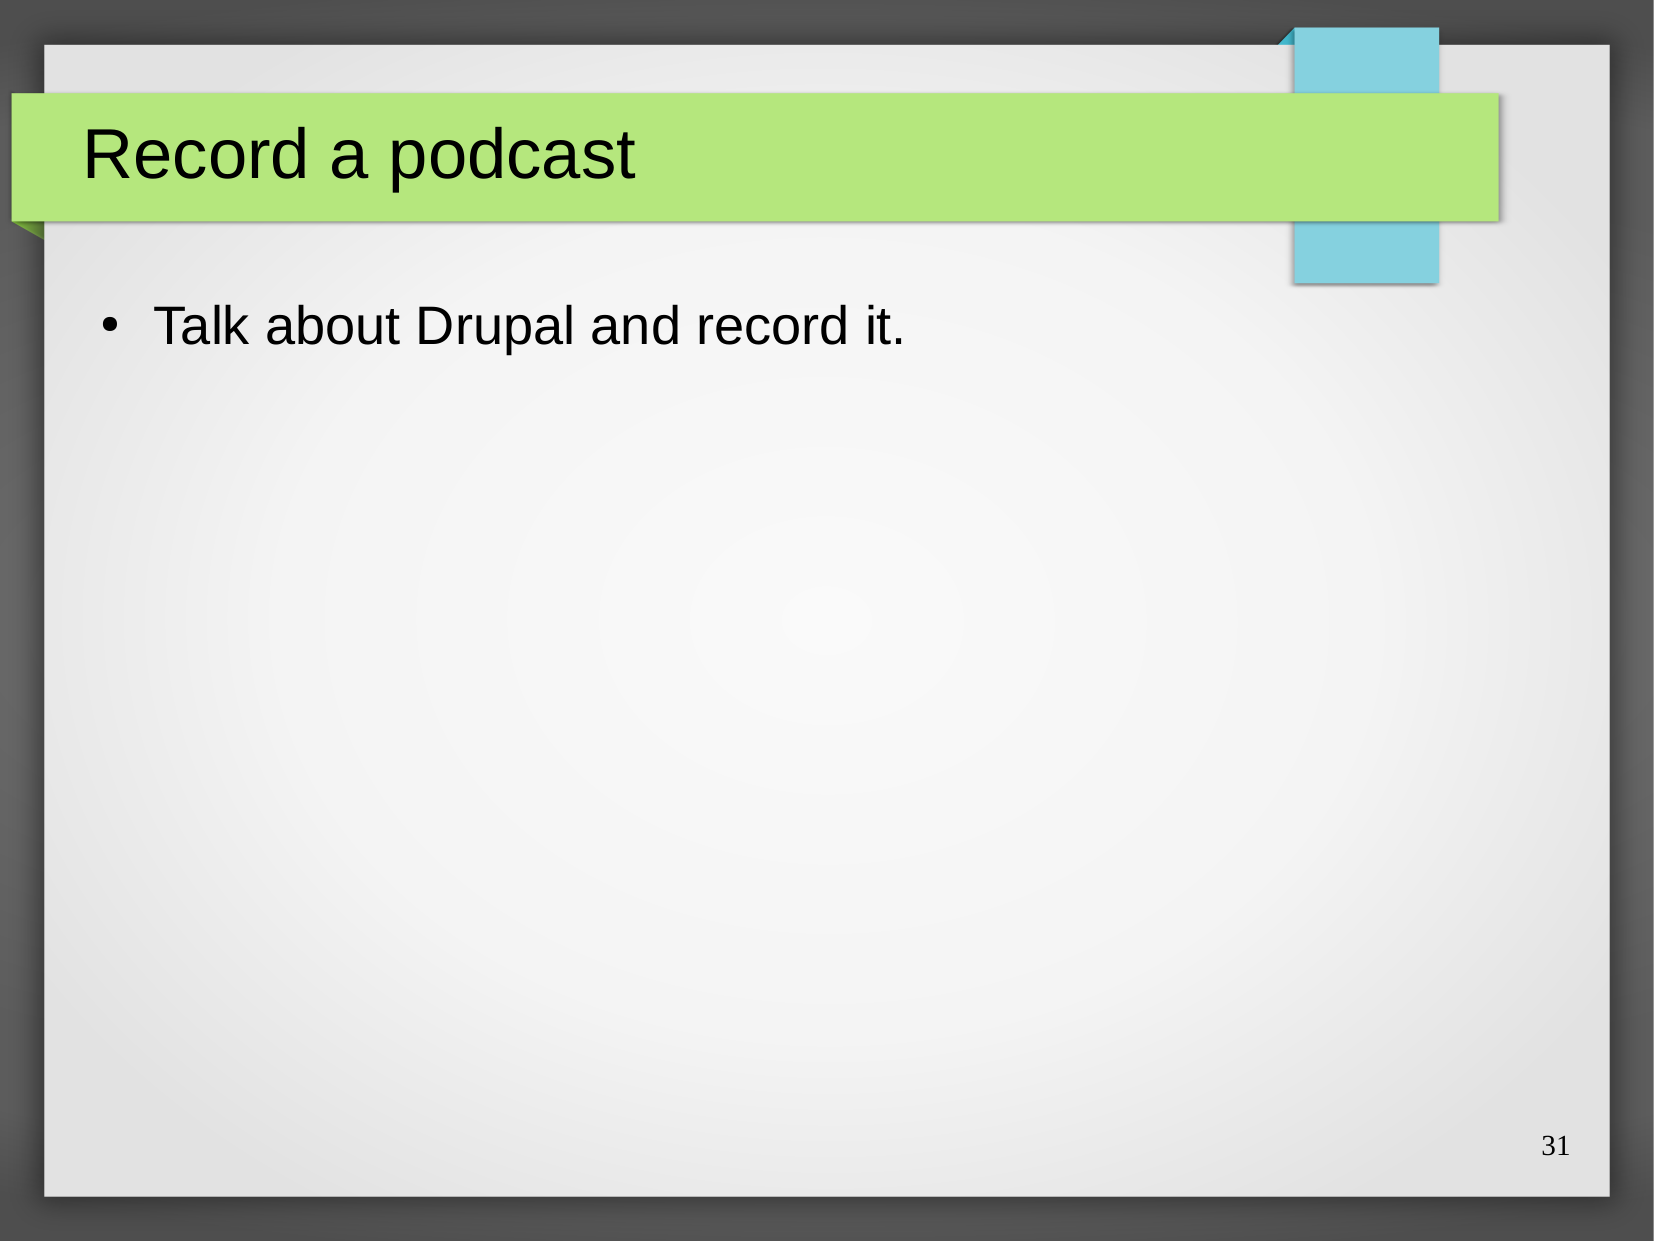

# Record a podcast
Talk about Drupal and record it.
31